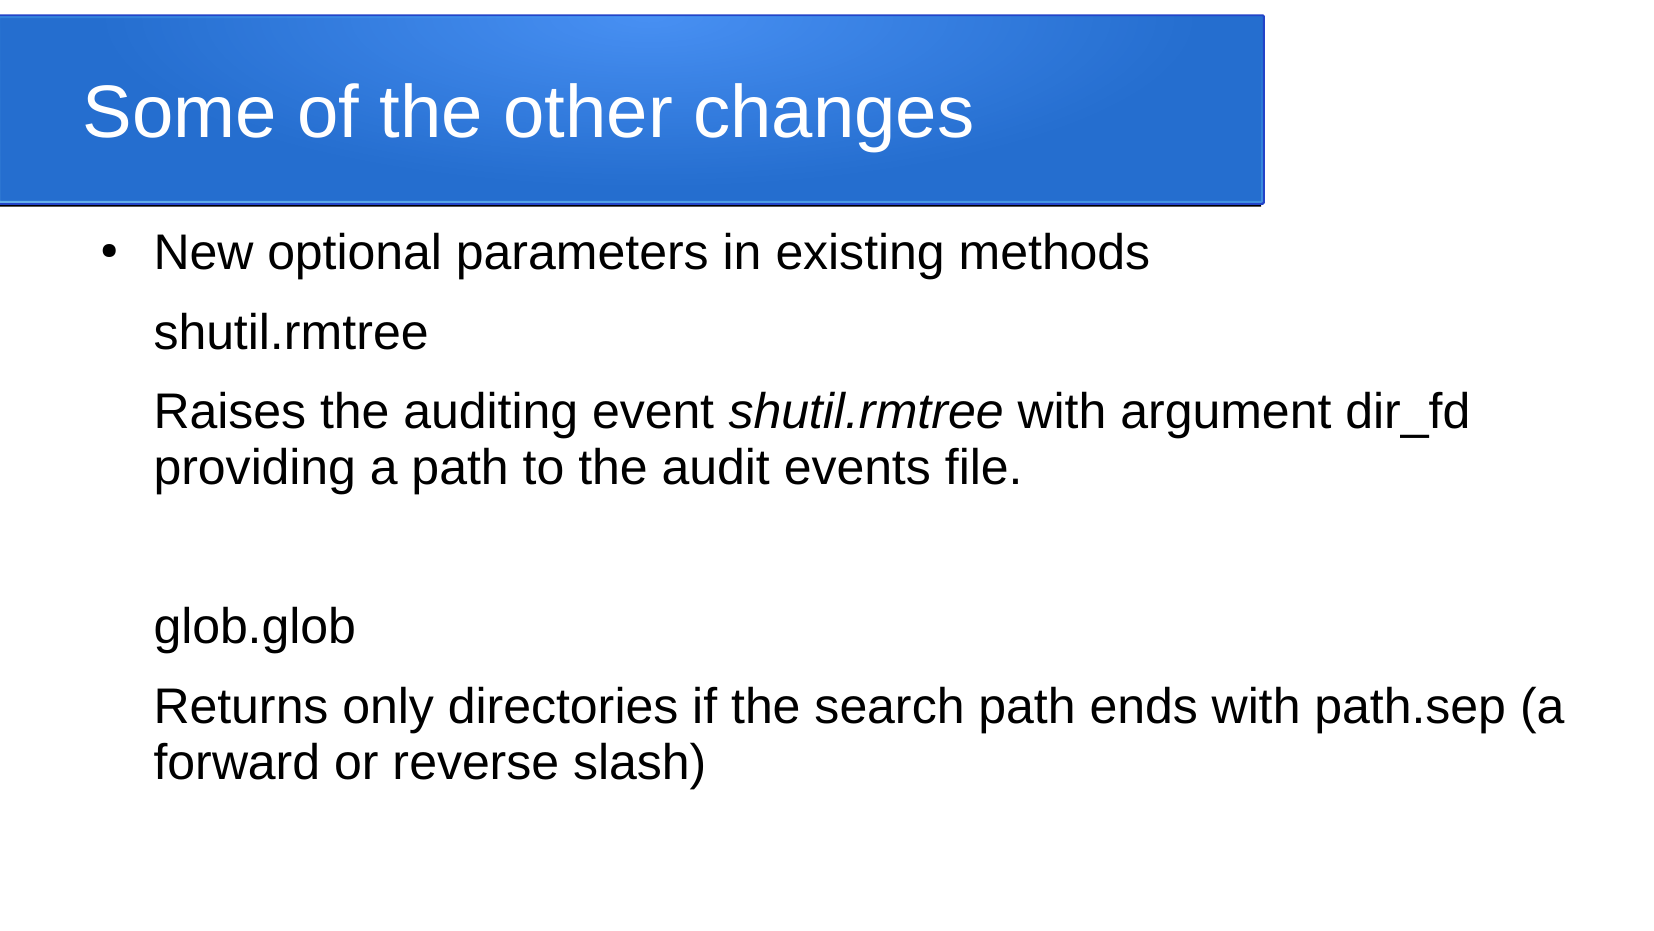

# Some of the other changes
New optional parameters in existing methods
shutil.rmtree
Raises the auditing event shutil.rmtree with argument dir_fd providing a path to the audit events file.
glob.glob
Returns only directories if the search path ends with path.sep (a forward or reverse slash)